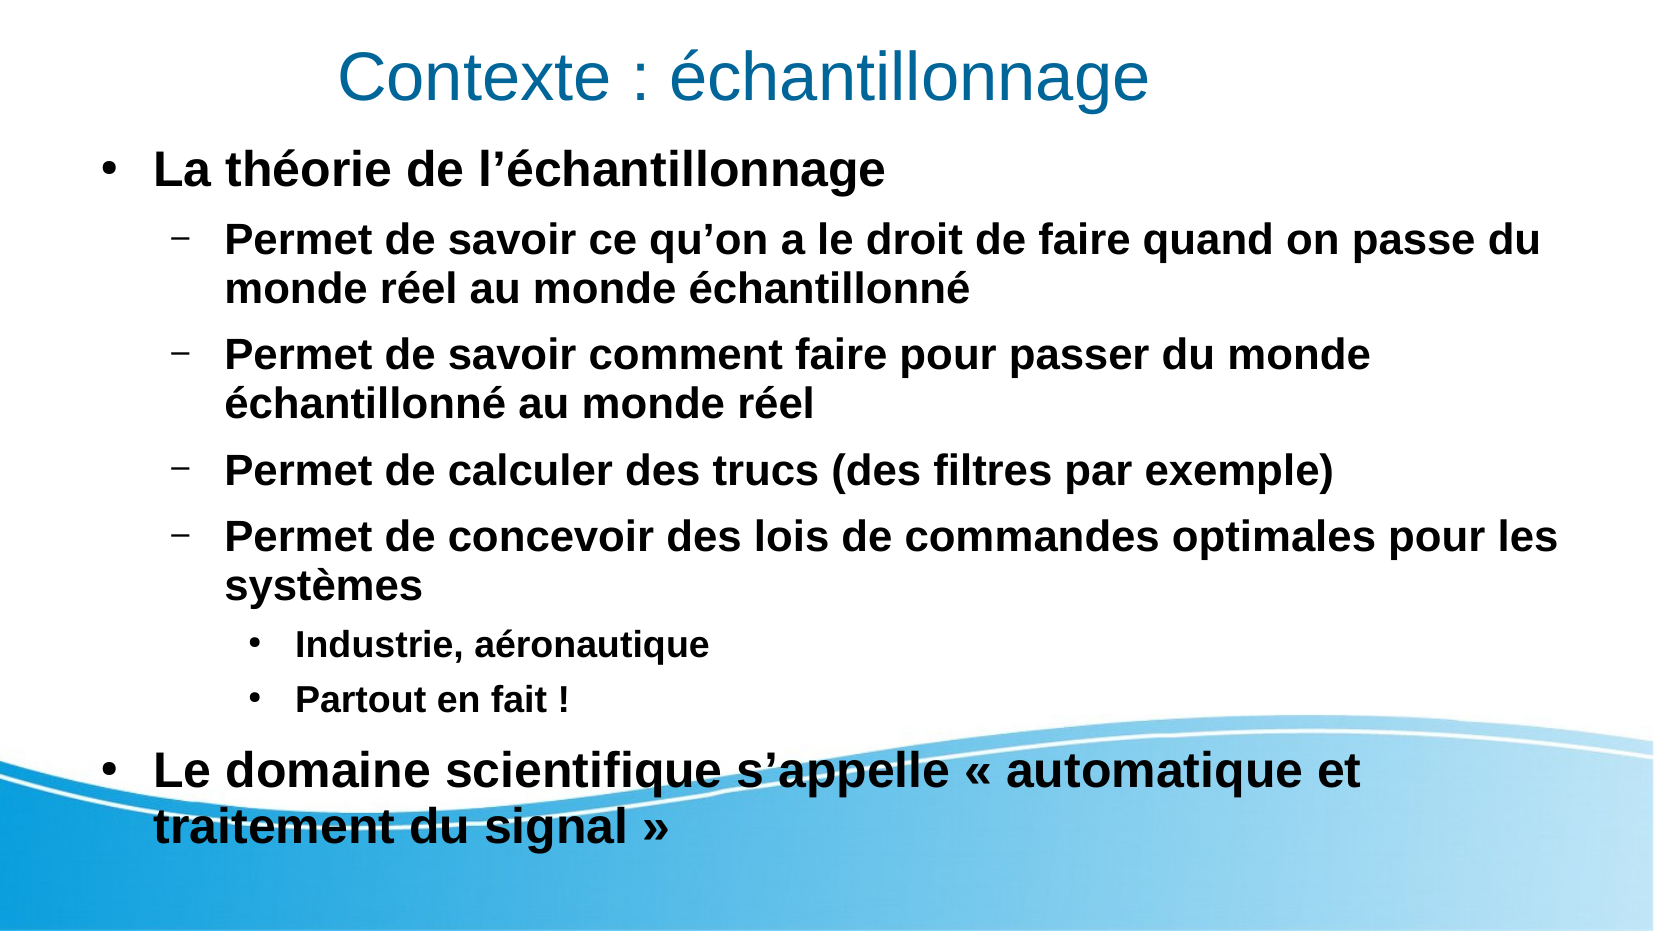

# Contexte : échantillonnage
La théorie de l’échantillonnage
Permet de savoir ce qu’on a le droit de faire quand on passe du monde réel au monde échantillonné
Permet de savoir comment faire pour passer du monde échantillonné au monde réel
Permet de calculer des trucs (des filtres par exemple)
Permet de concevoir des lois de commandes optimales pour les systèmes
Industrie, aéronautique
Partout en fait !
Le domaine scientifique s’appelle « automatique et traitement du signal »